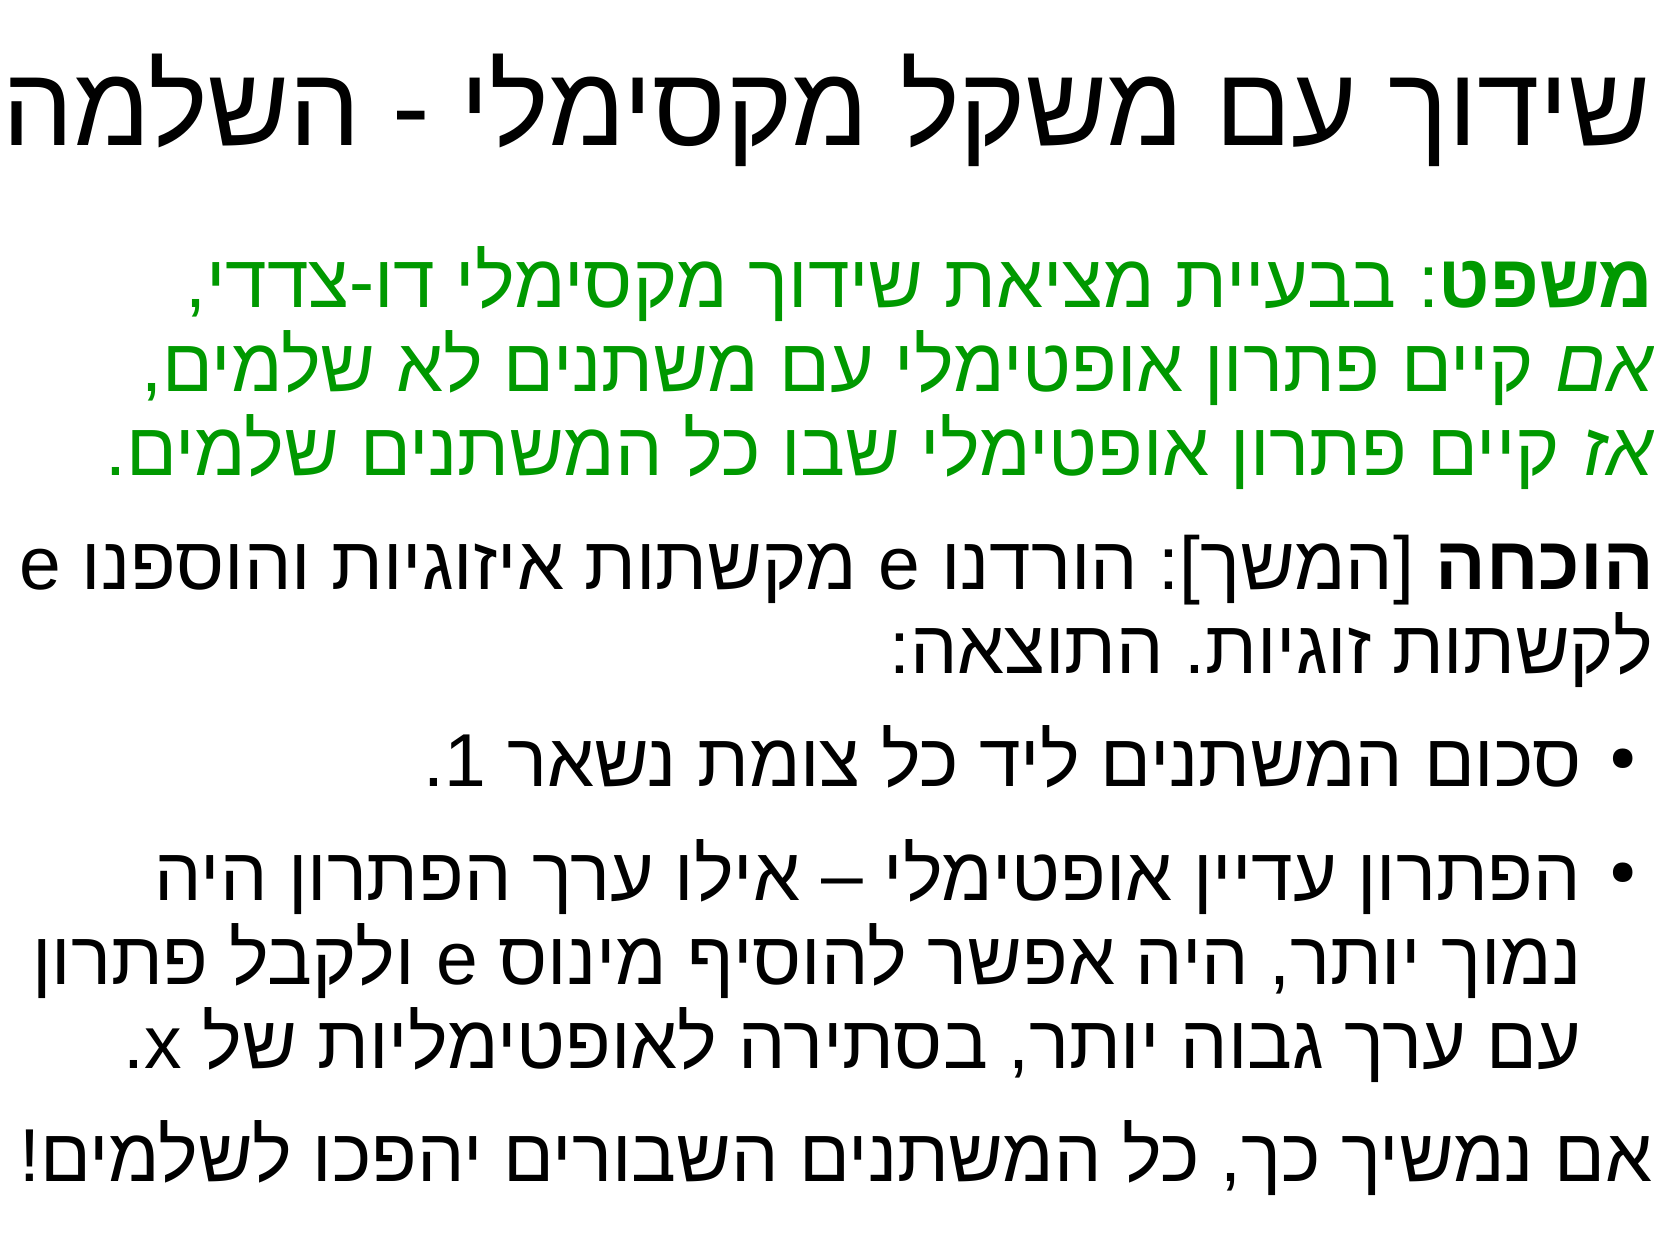

# שידוך עם משקל מקסימלי - השלמה
משפט: בבעיית מציאת שידוך מקסימלי דו-צדדי,
אם קיים פתרון אופטימלי עם משתנים לא שלמים,
אז קיים פתרון אופטימלי שבו כל המשתנים שלמים.
הוכחה [המשך]: הורדנו e מקשתות איזוגיות והוספנו e לקשתות זוגיות. התוצאה:
סכום המשתנים ליד כל צומת נשאר 1.
הפתרון עדיין אופטימלי – אילו ערך הפתרון היה נמוך יותר, היה אפשר להוסיף מינוס e ולקבל פתרון עם ערך גבוה יותר, בסתירה לאופטימליות של x.
אם נמשיך כך, כל המשתנים השבורים יהפכו לשלמים!